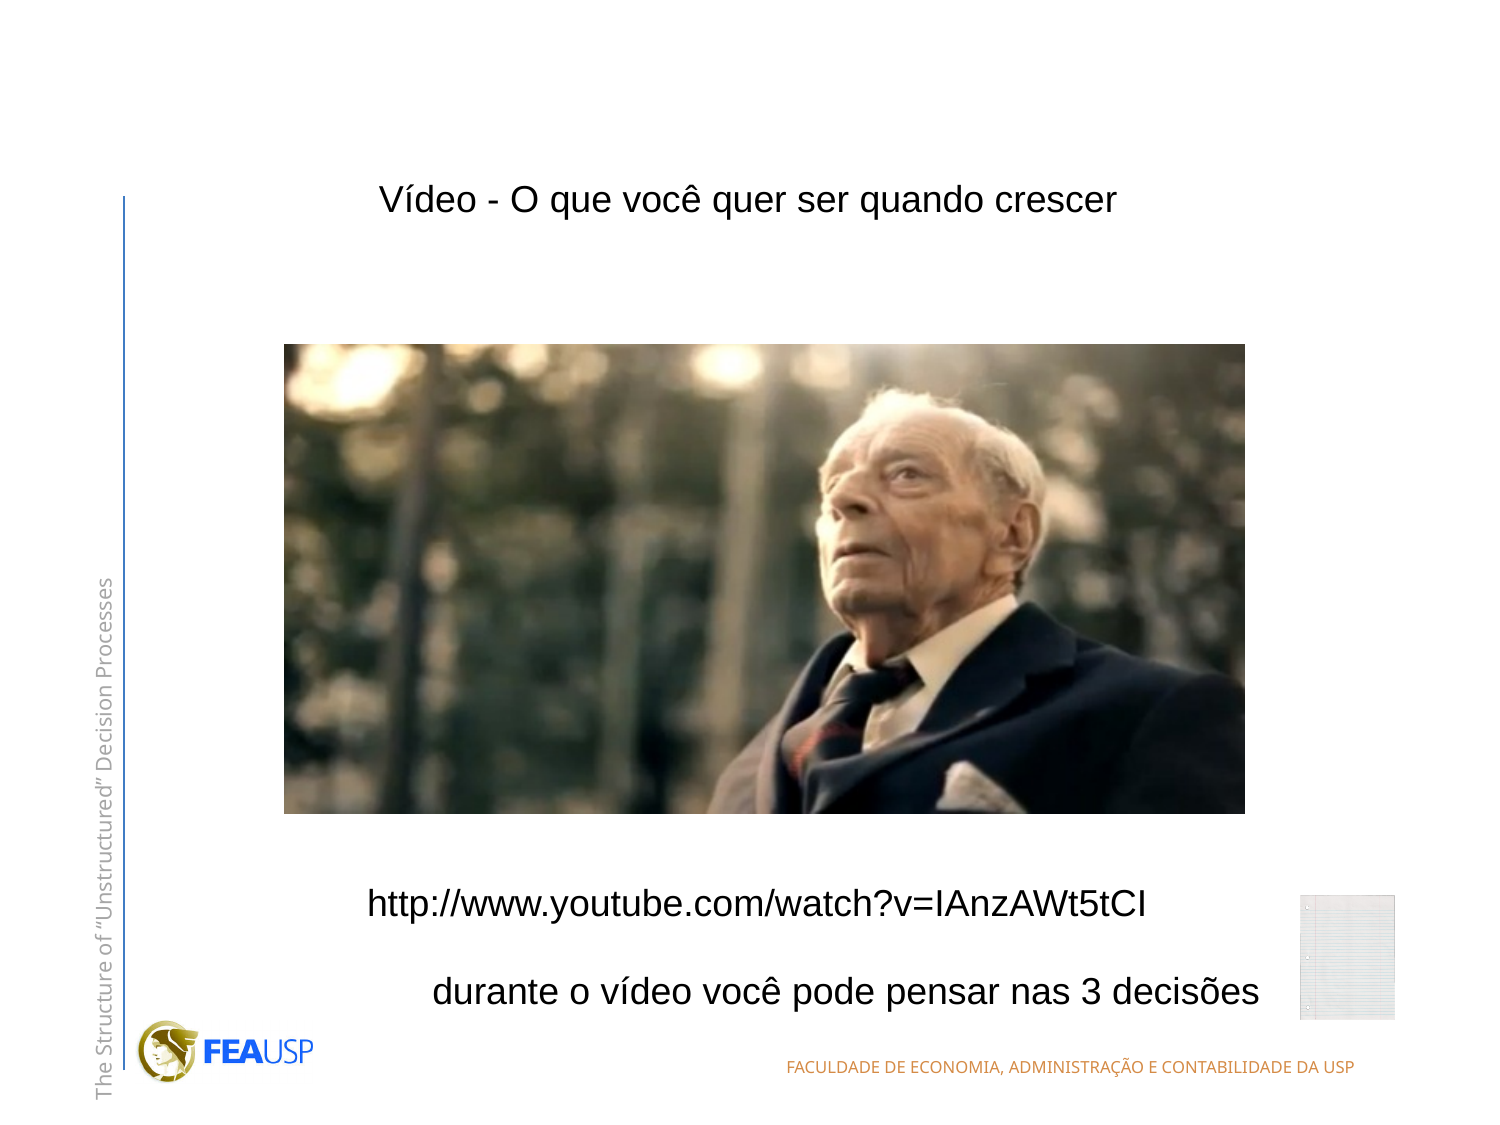

Vídeo - O que você quer ser quando crescer
http://www.youtube.com/watch?v=IAnzAWt5tCI
durante o vídeo você pode pensar nas 3 decisões